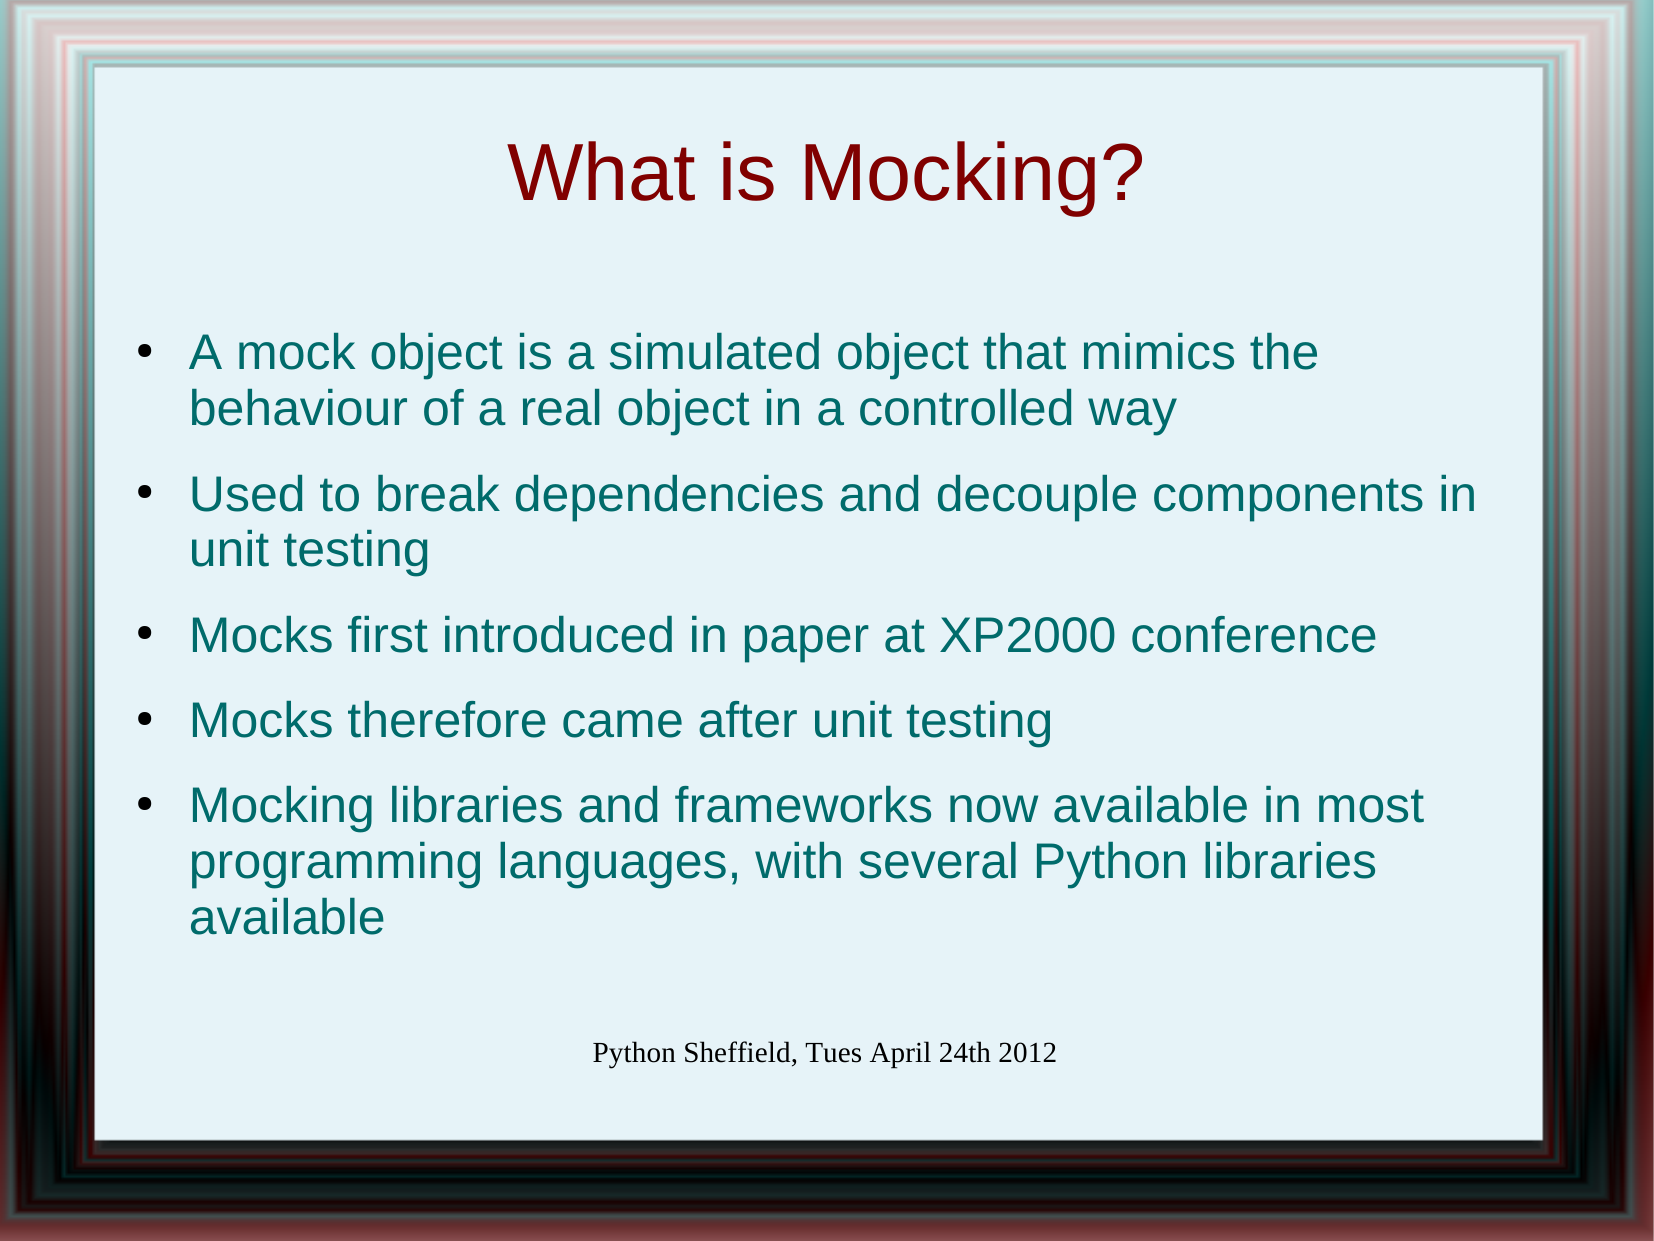

# What is Mocking?
A mock object is a simulated object that mimics the behaviour of a real object in a controlled way
Used to break dependencies and decouple components in unit testing
Mocks first introduced in paper at XP2000 conference
Mocks therefore came after unit testing
Mocking libraries and frameworks now available in most programming languages, with several Python libraries available
Python Sheffield, Tues April 24th 2012